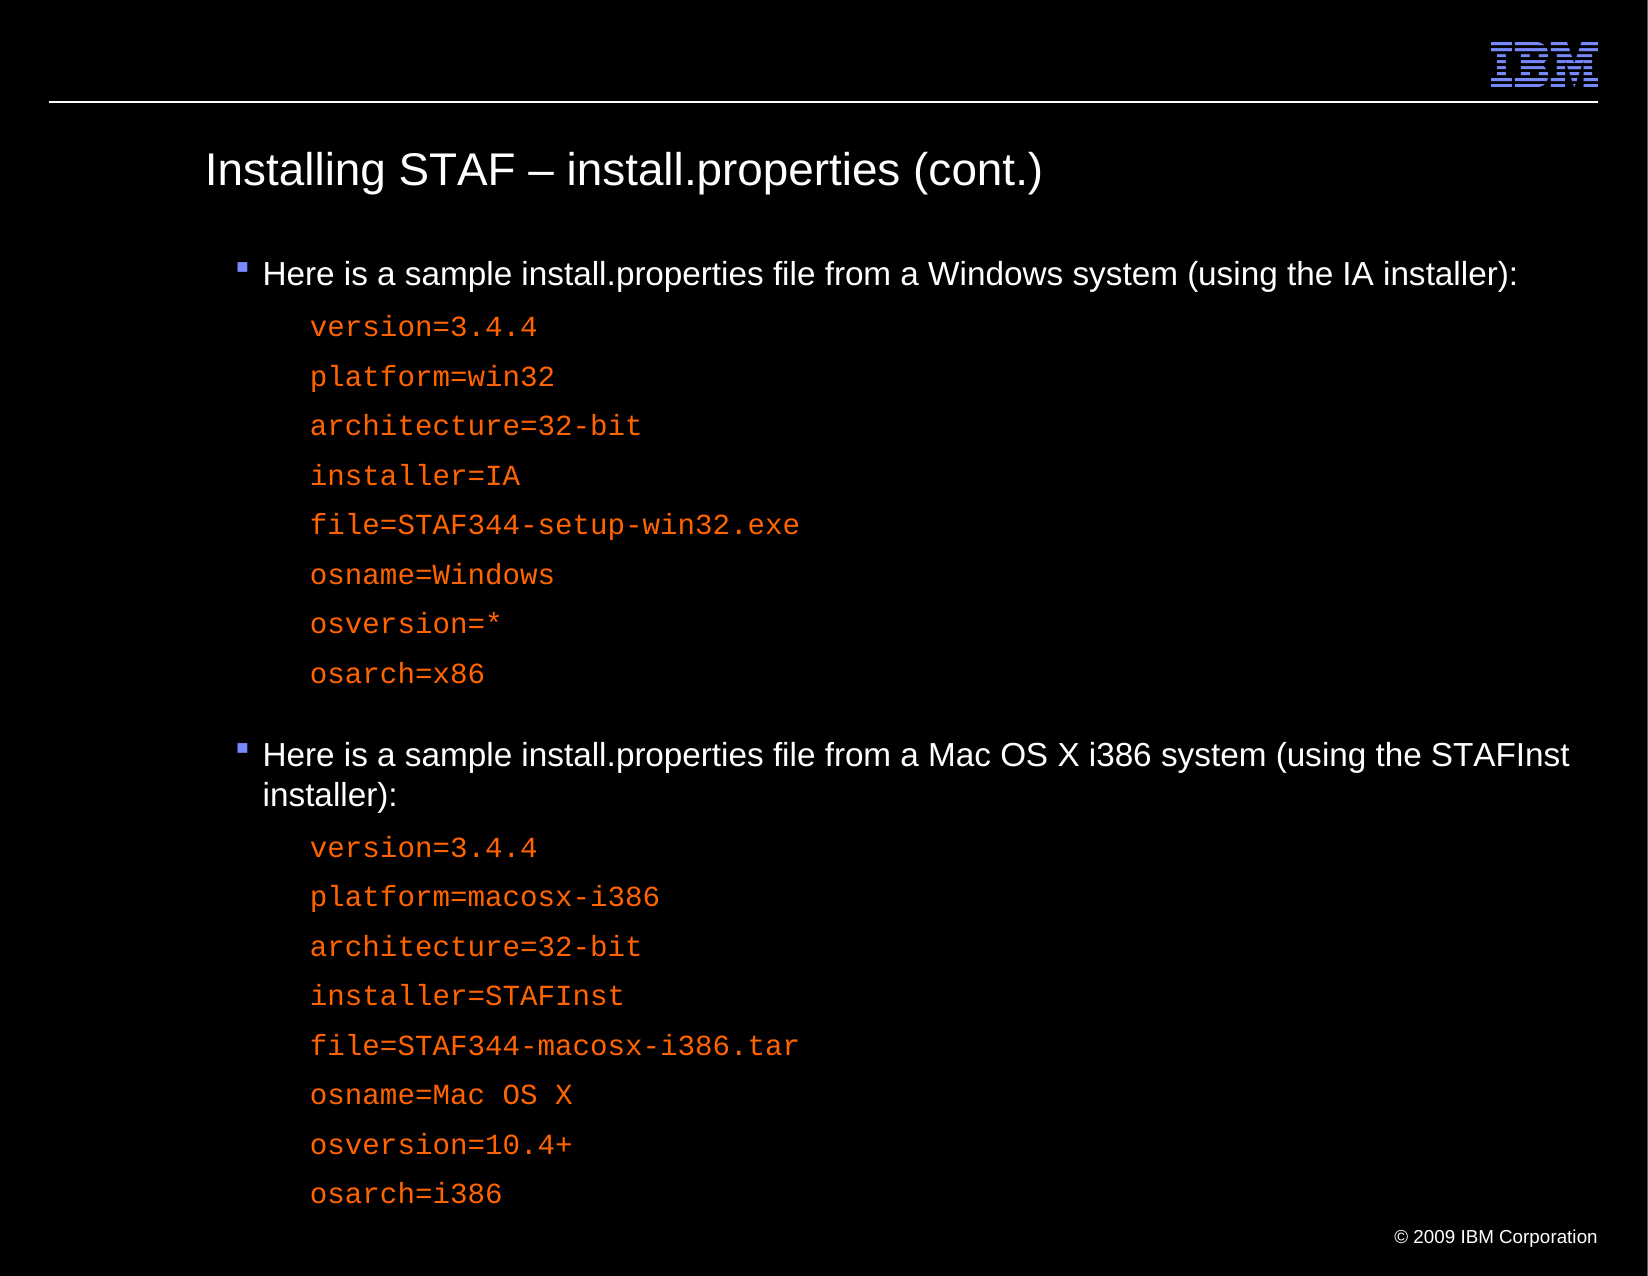

# Installing STAF – install.properties (cont.)
Here is a sample install.properties file from a Windows system (using the IA installer):
version=3.4.4
platform=win32
architecture=32-bit
installer=IA
file=STAF344-setup-win32.exe
osname=Windows
osversion=*
osarch=x86
Here is a sample install.properties file from a Mac OS X i386 system (using the STAFInst installer):
version=3.4.4
platform=macosx-i386
architecture=32-bit
installer=STAFInst
file=STAF344-macosx-i386.tar
osname=Mac OS X
osversion=10.4+
osarch=i386